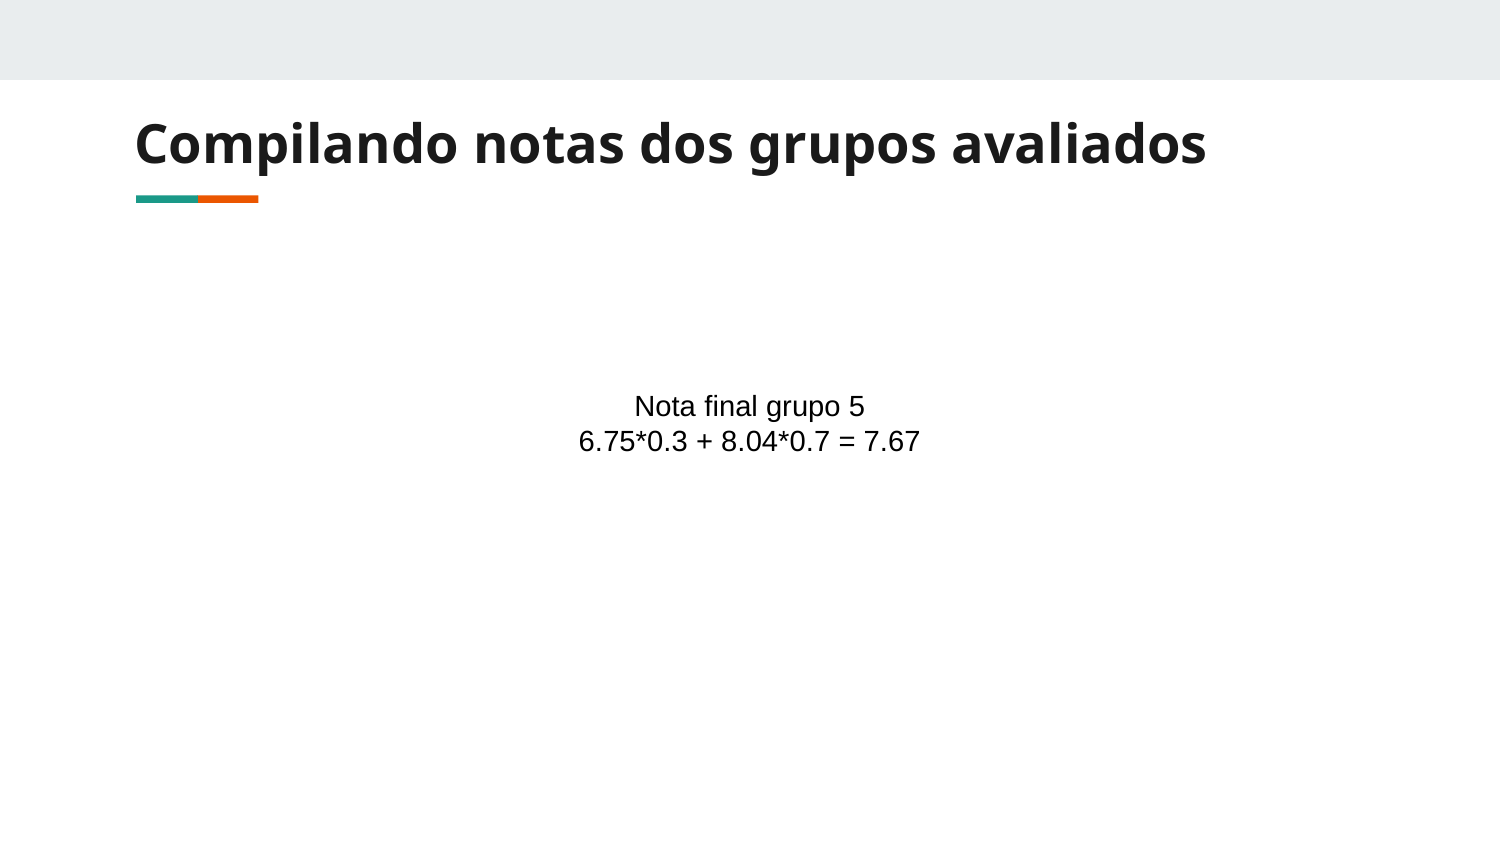

# Compilando notas dos grupos avaliados
Nota final grupo 5
6.75*0.3 + 8.04*0.7 = 7.67